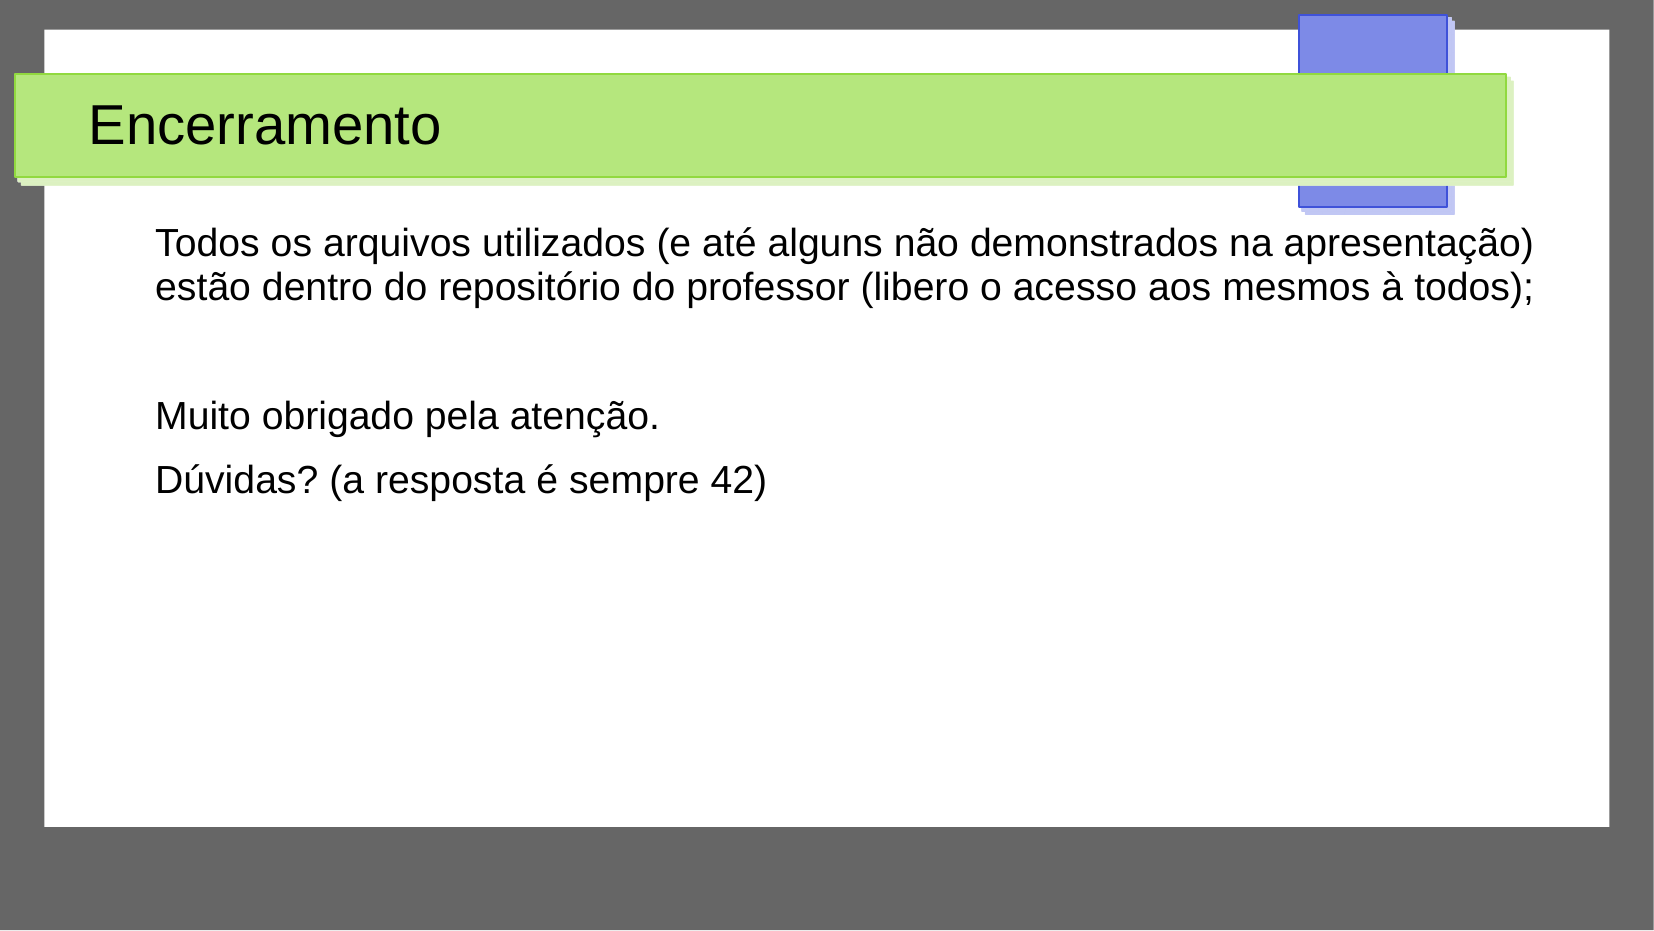

# Encerramento
Todos os arquivos utilizados (e até alguns não demonstrados na apresentação) estão dentro do repositório do professor (libero o acesso aos mesmos à todos);
Muito obrigado pela atenção.
Dúvidas? (a resposta é sempre 42)